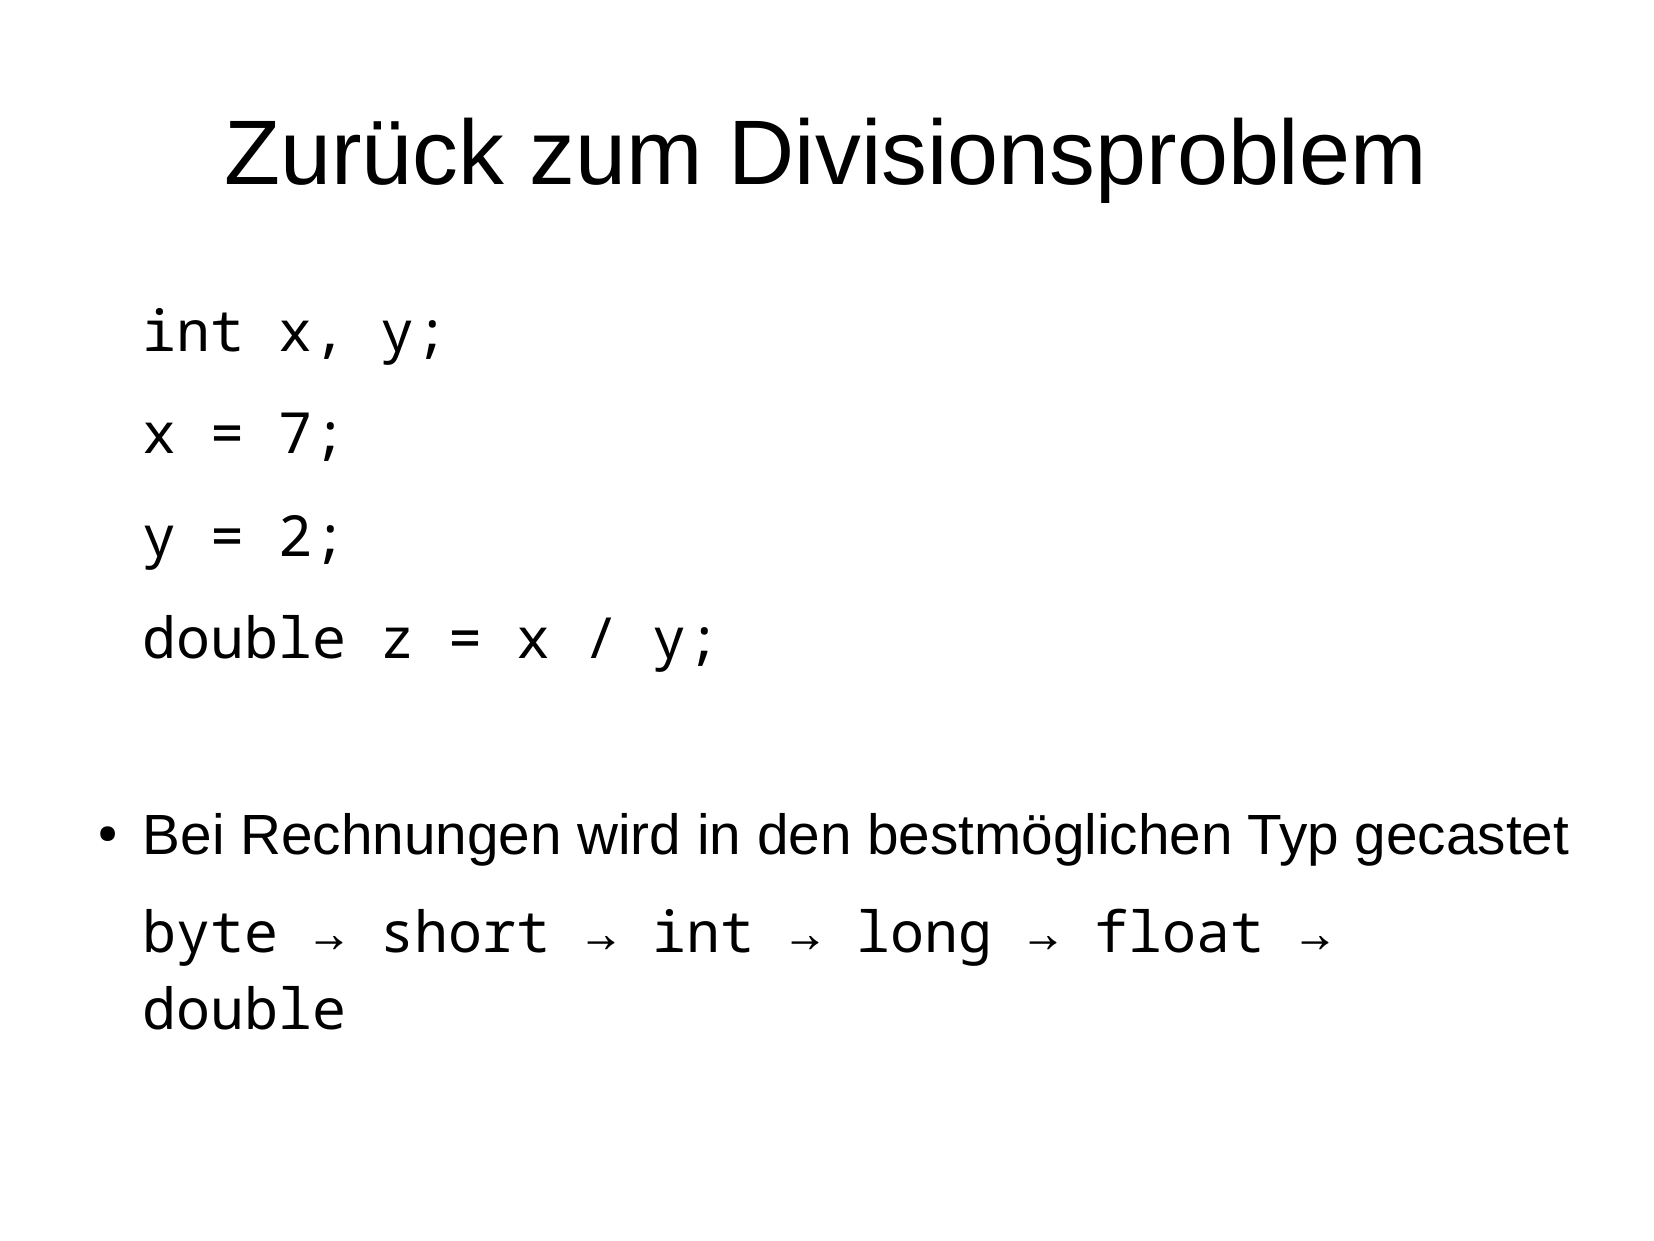

# Zurück zum Divisionsproblem
int x, y;
x = 7;
y = 2;
double z = x / y;
Bei Rechnungen wird in den bestmöglichen Typ gecastet
byte → short → int → long → float → double